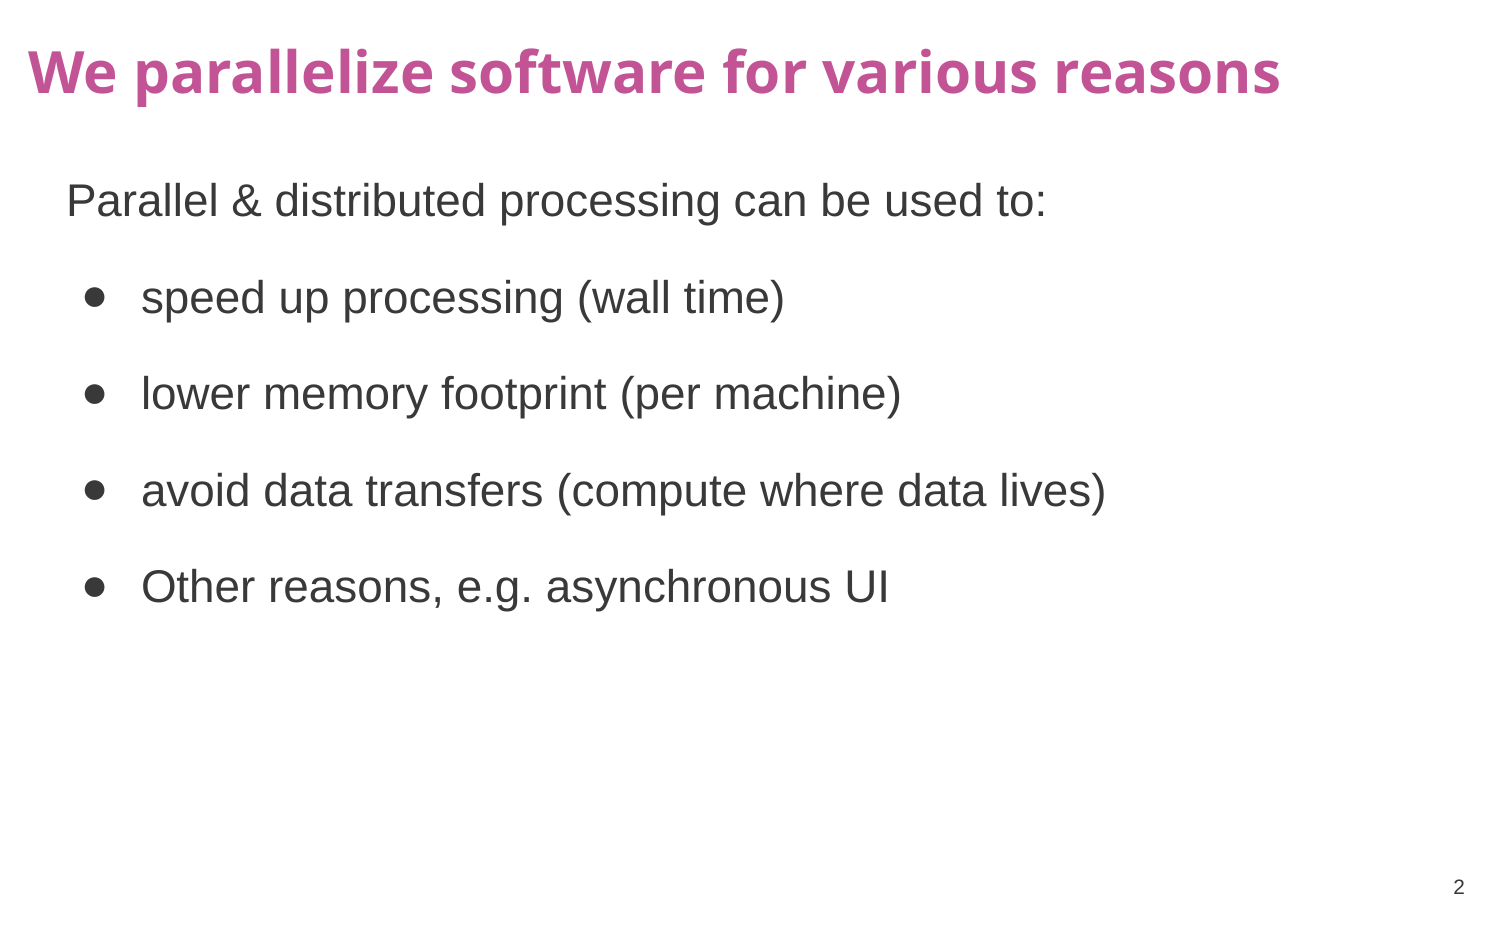

# We parallelize software for various reasons
Parallel & distributed processing can be used to:
speed up processing (wall time)
lower memory footprint (per machine)
avoid data transfers (compute where data lives)
Other reasons, e.g. asynchronous UI